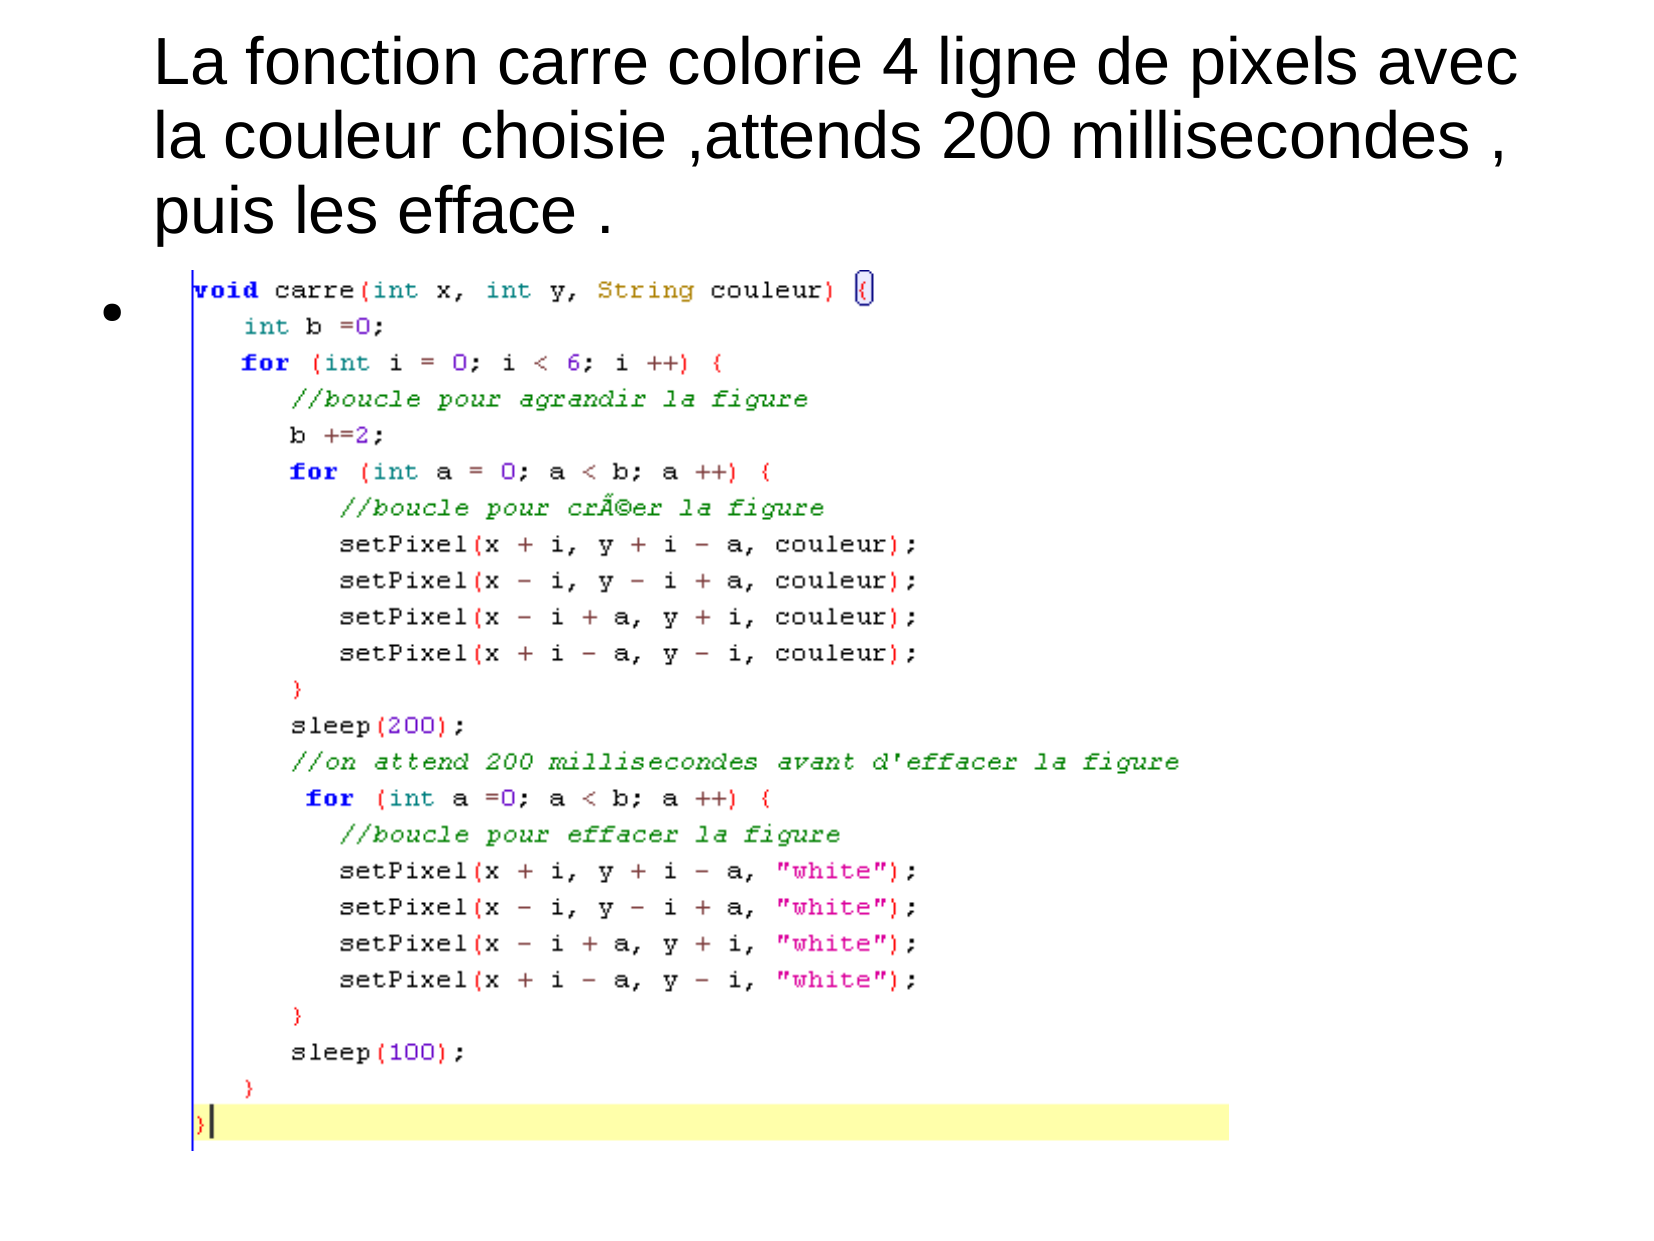

# La fonction carre colorie 4 ligne de pixels avec la couleur choisie ,attends 200 millisecondes , puis les efface .